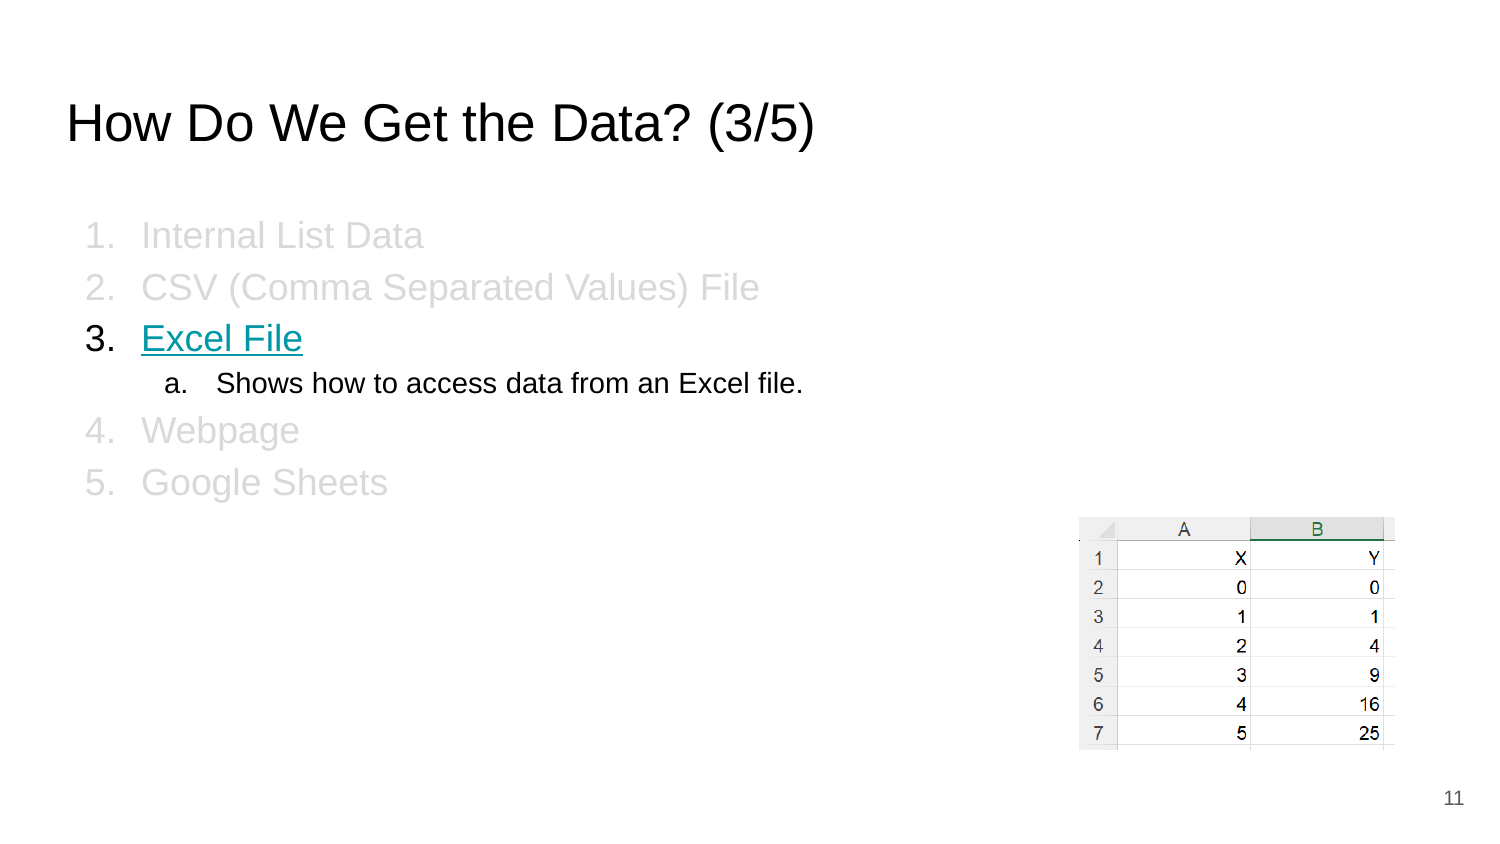

# How Do We Get the Data? (3/5)
Internal List Data
CSV (Comma Separated Values) File
Excel File
Shows how to access data from an Excel file.
Webpage
Google Sheets